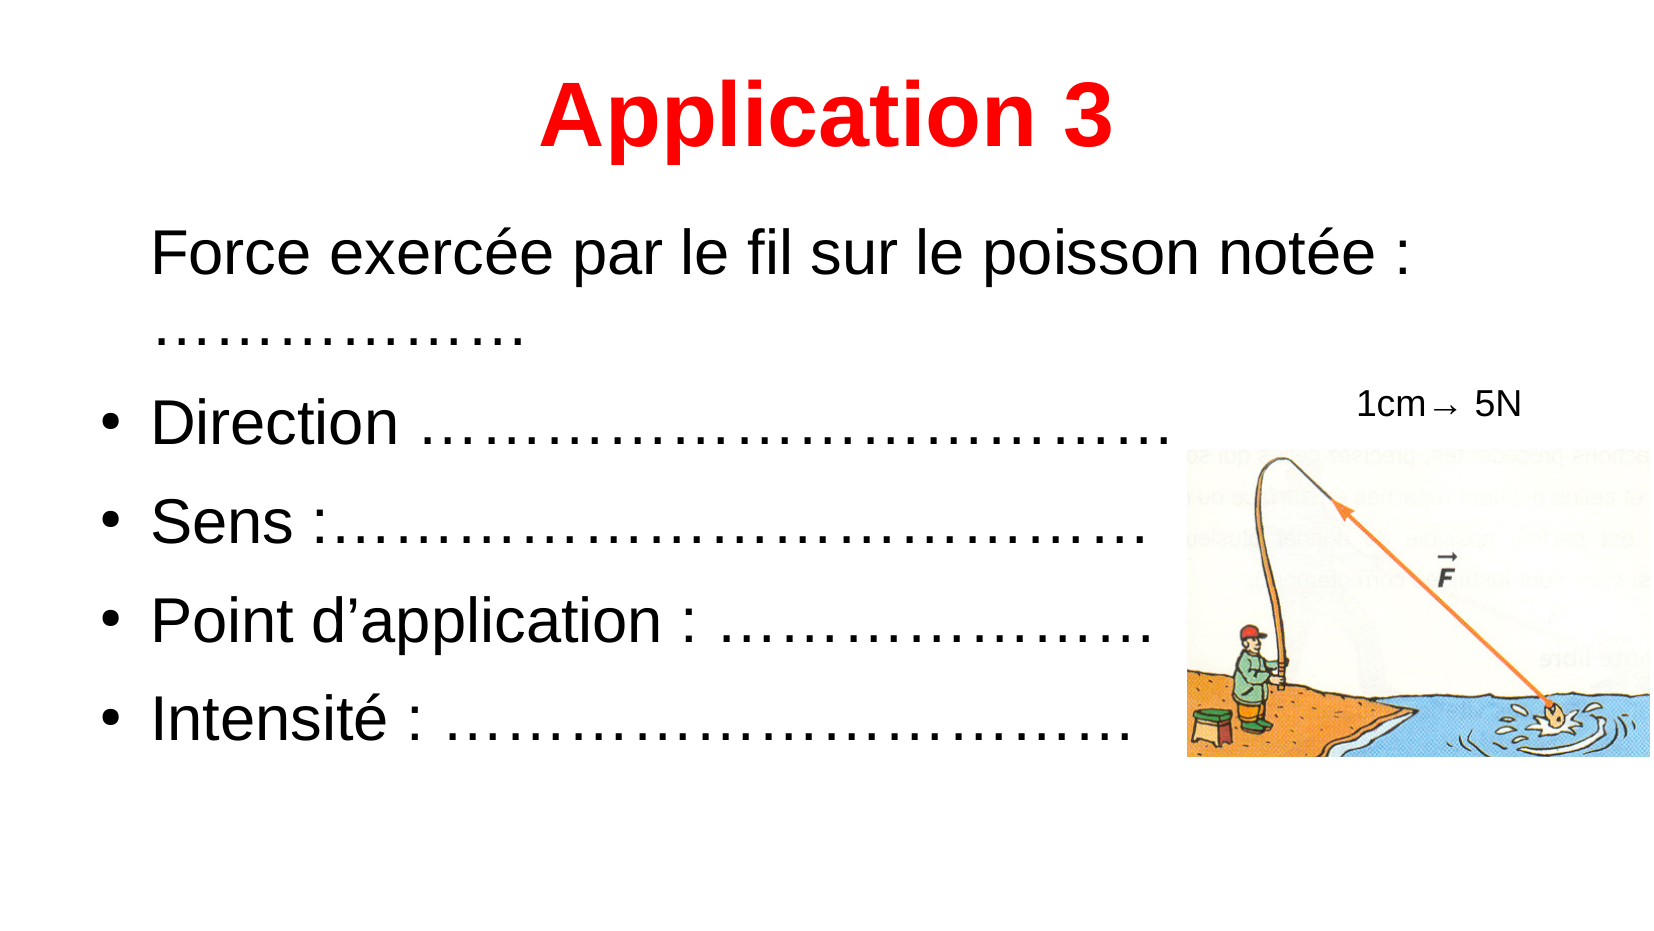

# Application 3
Force exercée par le fil sur le poisson notée : ………………
Direction ………………………………
Sens :…………………………………
Point d’application : …………………
Intensité : ……………………………
1cm→ 5N